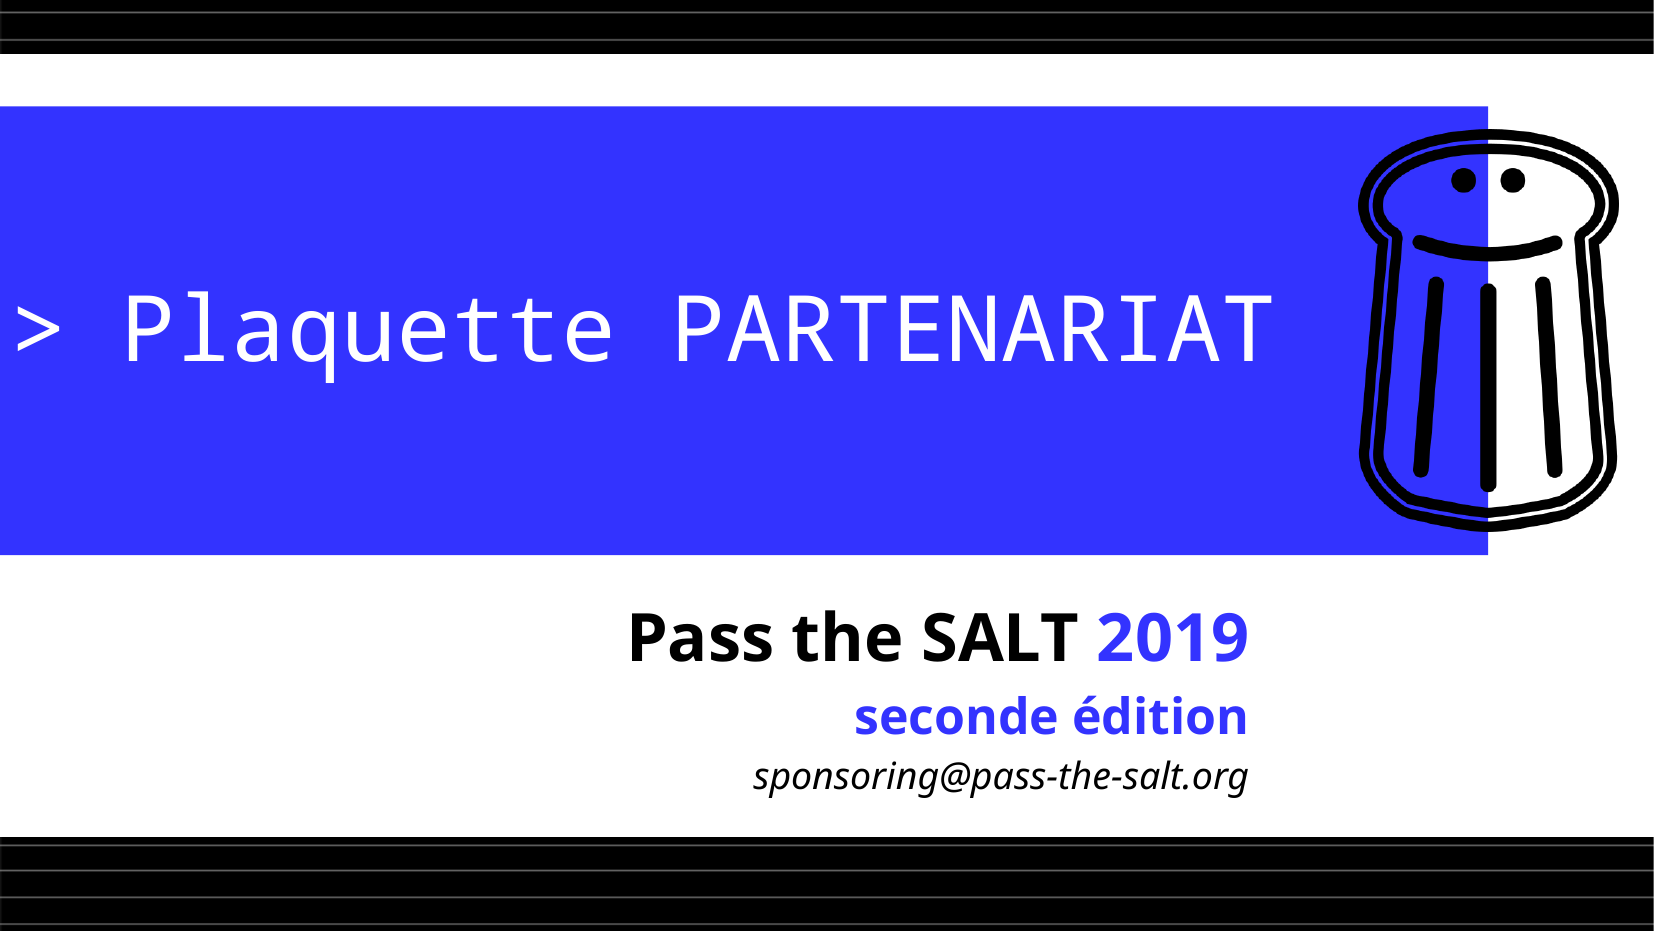

# > Plaquette PARTENARIAT
Pass the SALT 2019
seconde édition
sponsoring@pass-the-salt.org